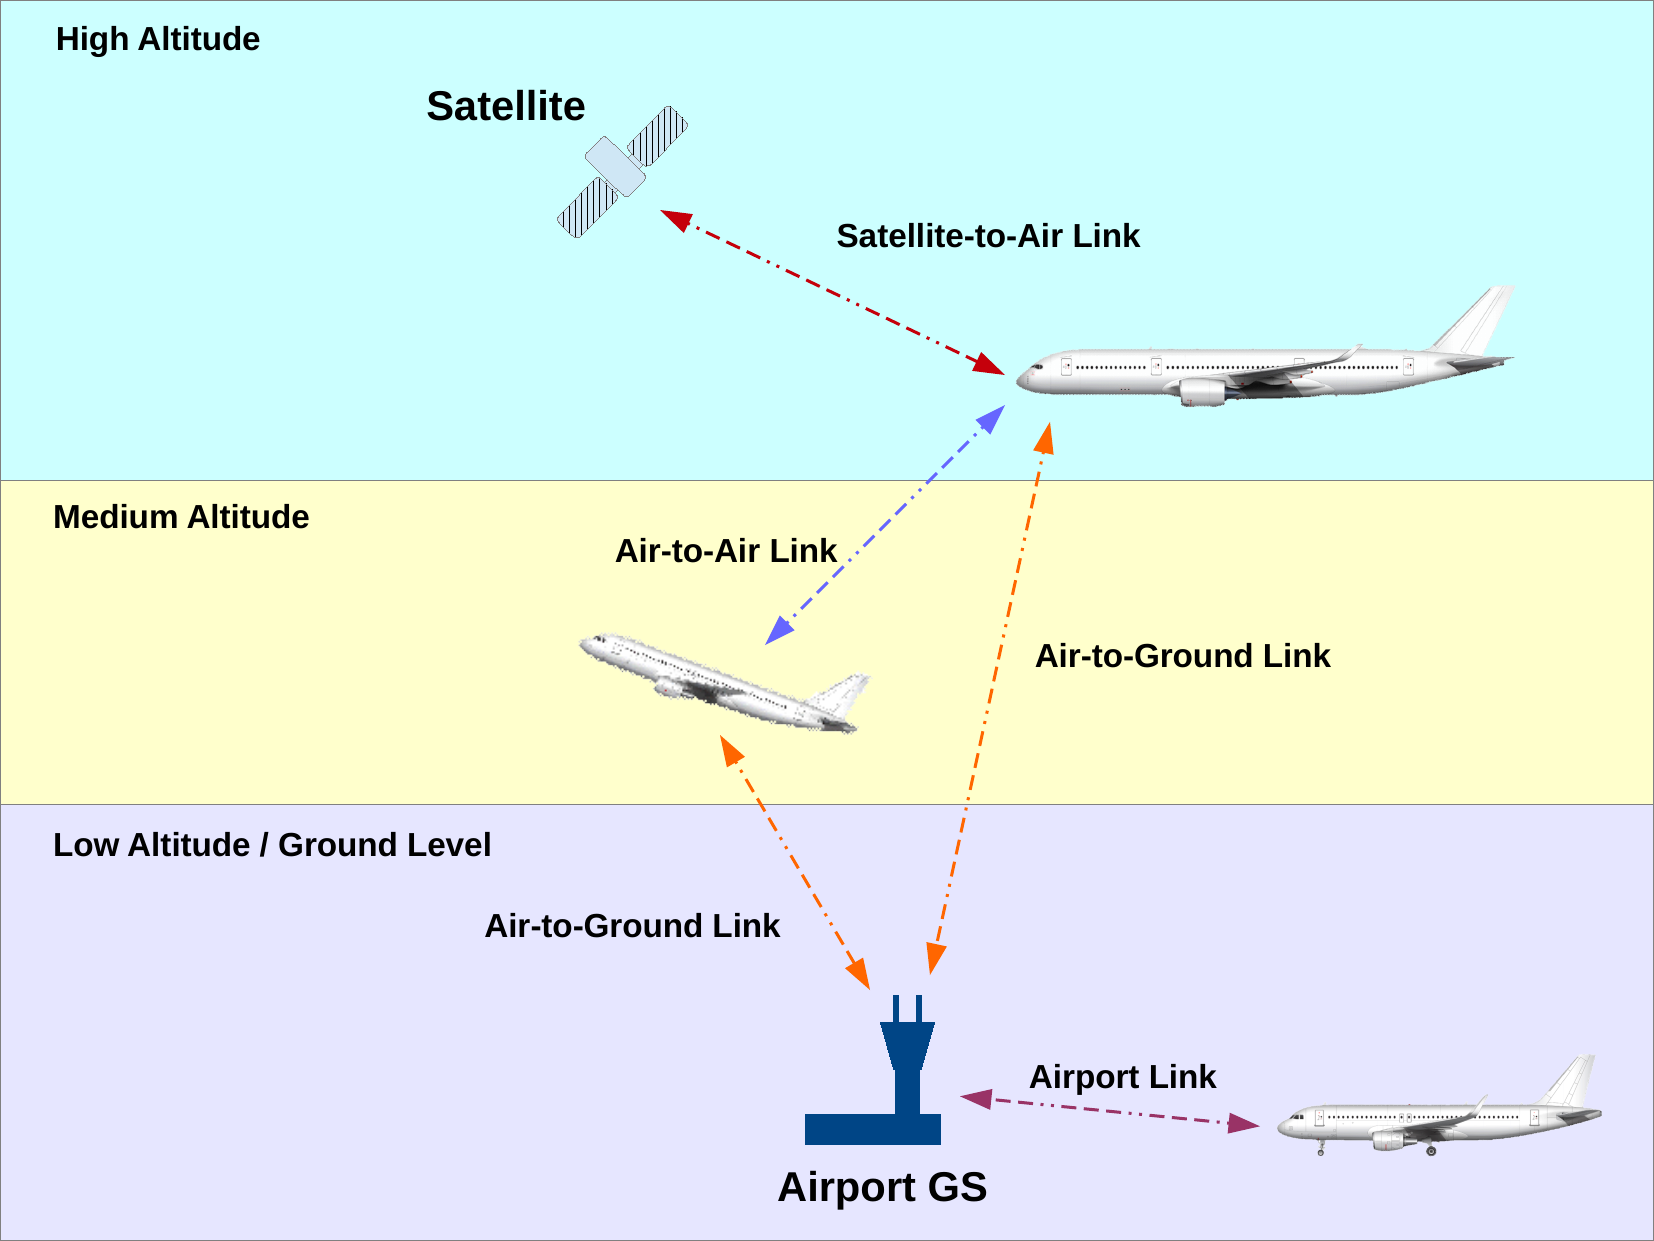

High Altitude
Satellite
Satellite-to-Air Link
Medium Altitude
Air-to-Air Link
Air-to-Ground Link
Low Altitude / Ground Level
Air-to-Ground Link
Airport Link
Airport GS